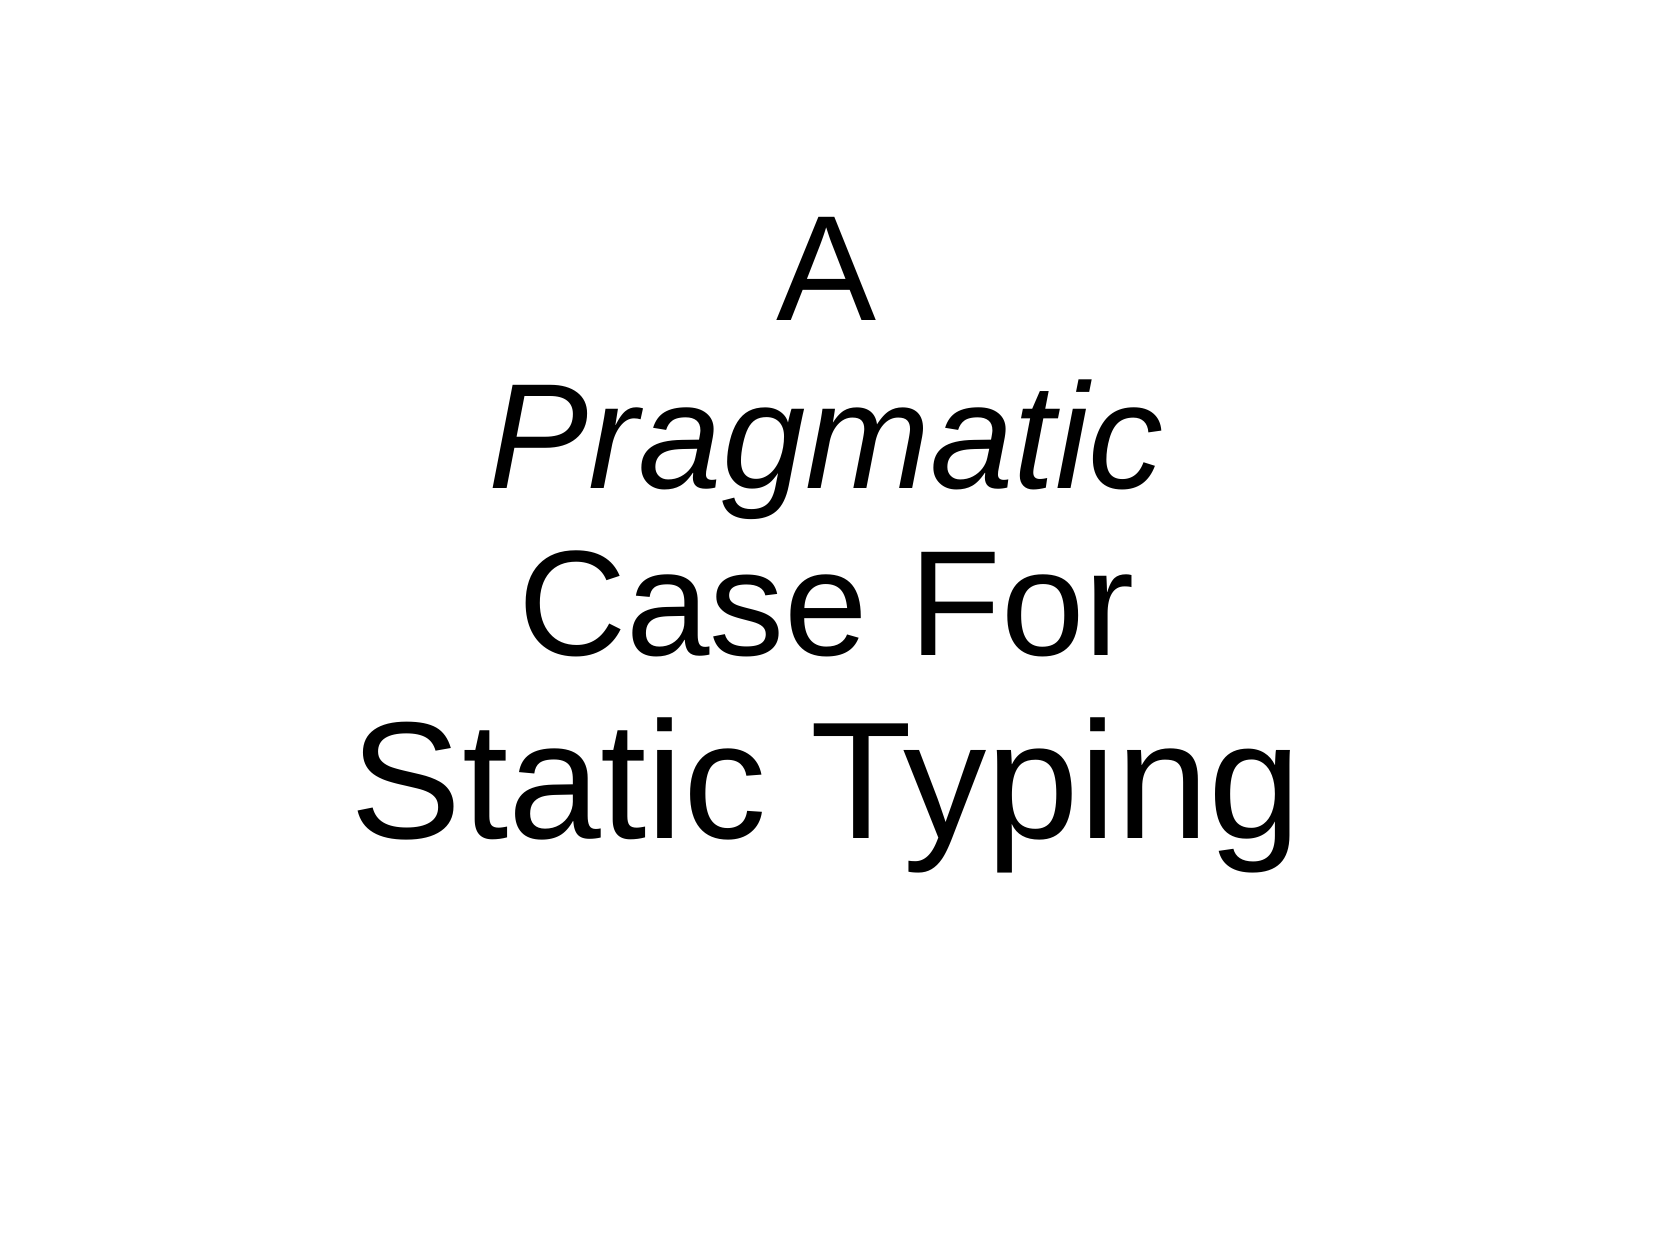

# A
Pragmatic
Case For
Static Typing